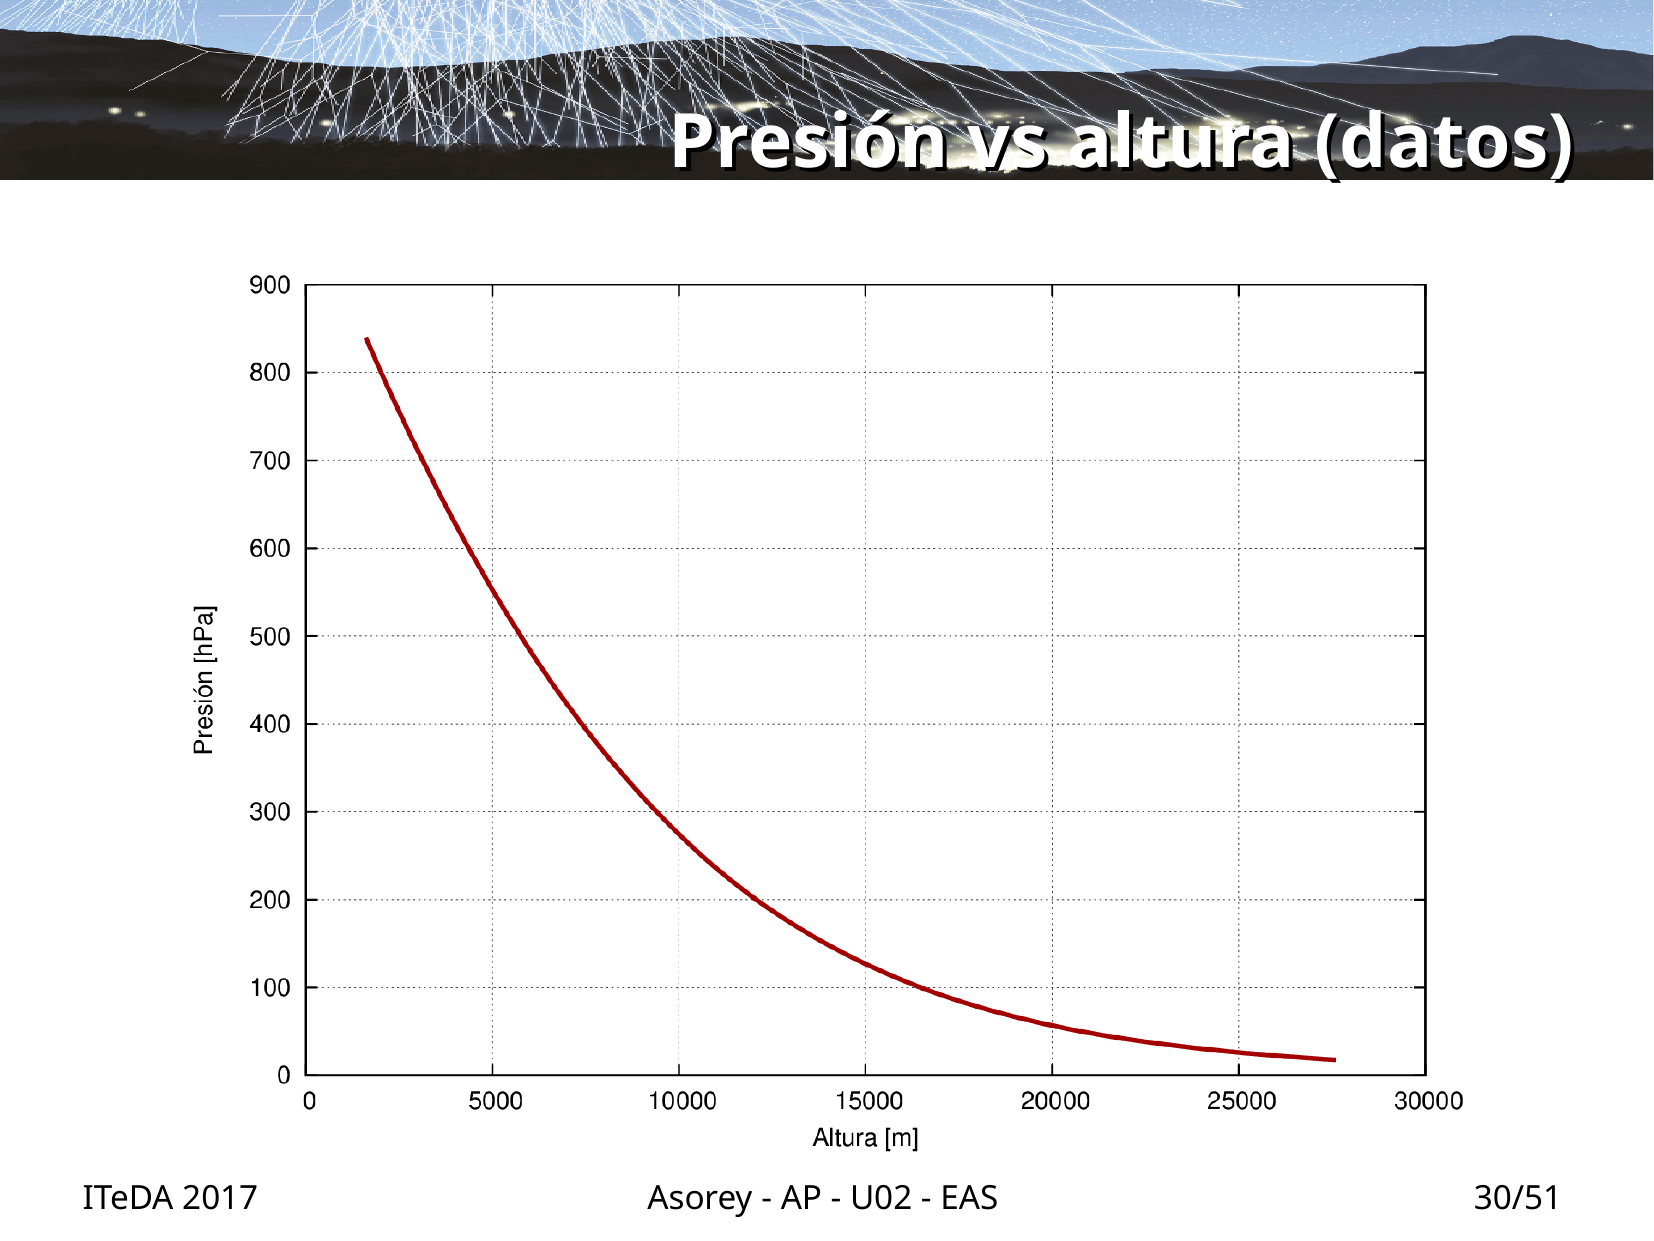

# Presión vs altura (datos)
ITeDA 2017
Asorey - AP - U02 - EAS
30